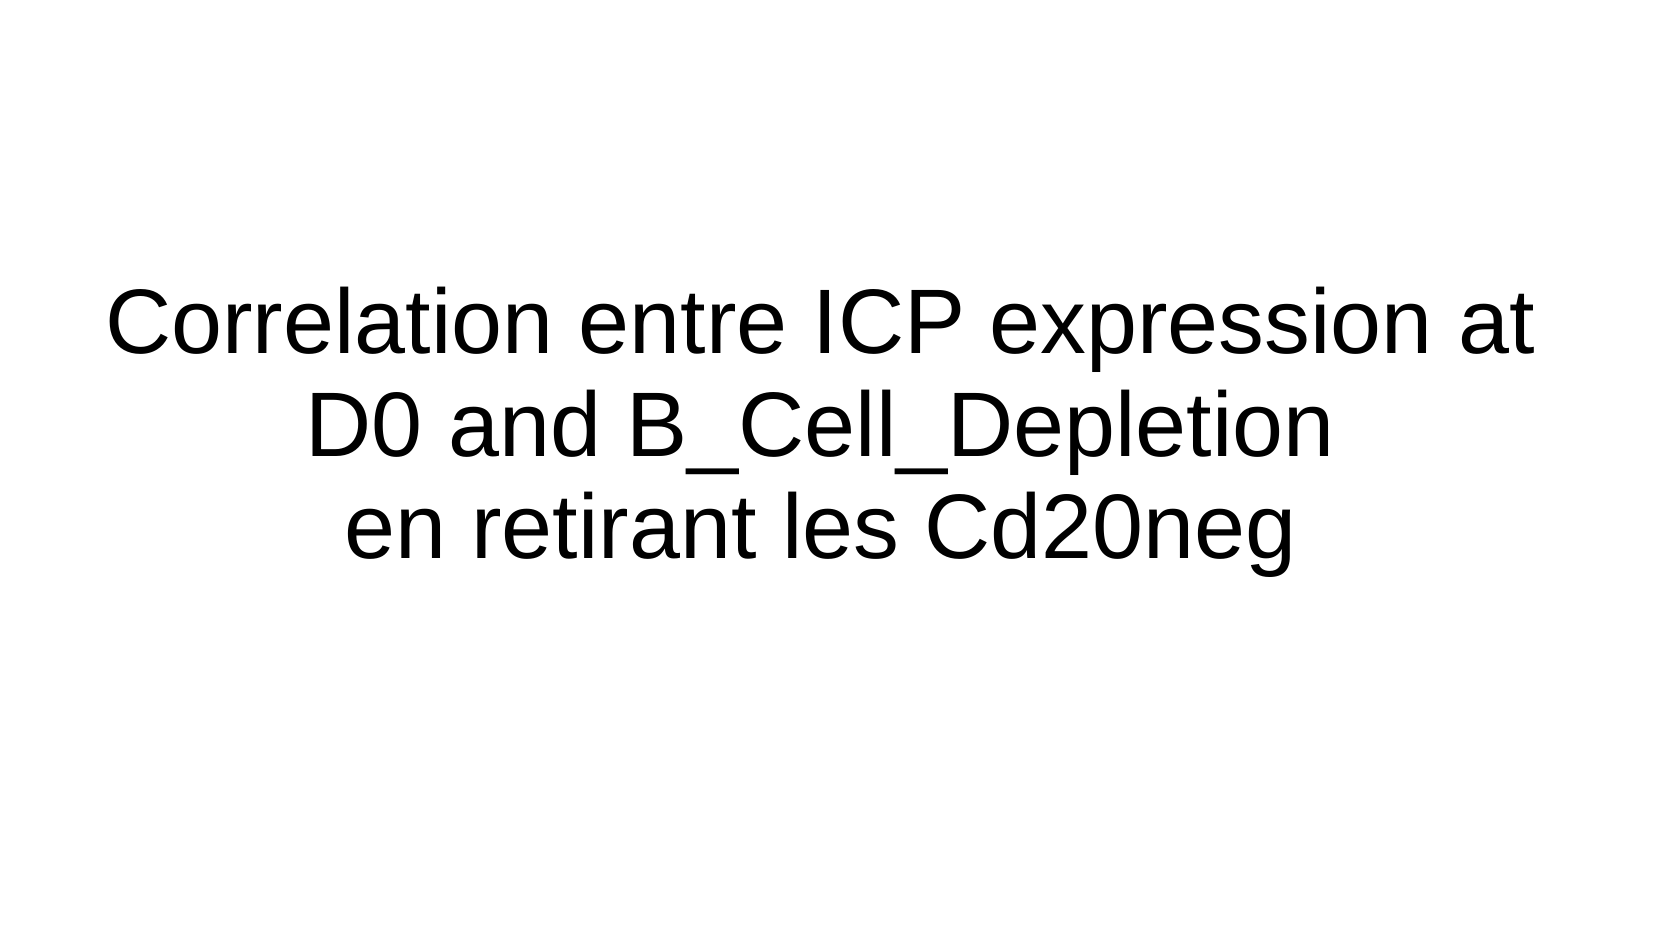

# Correlation entre ICP expression at D0 and B_Cell_Depletion en retirant les Cd20neg